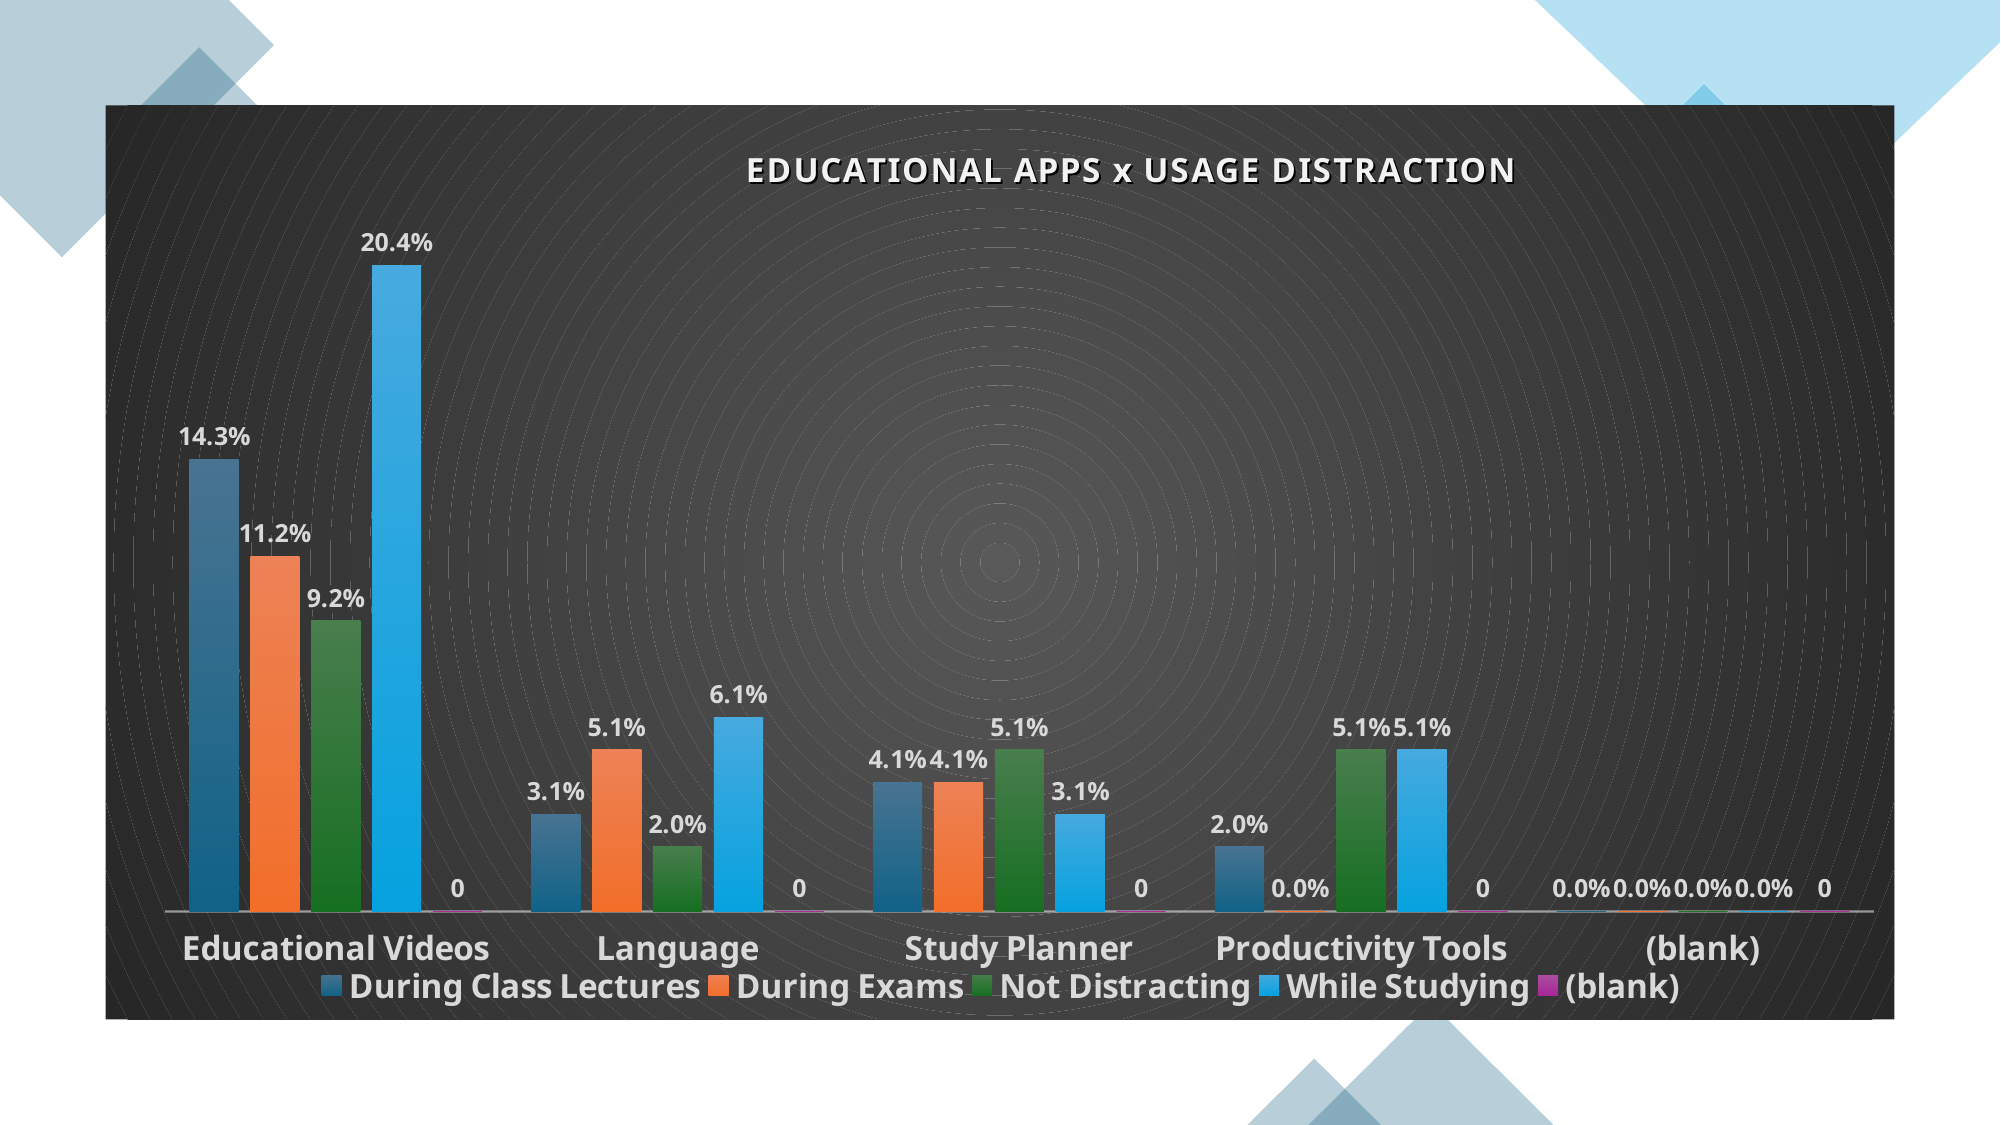

### Chart: EDUCATIONAL APPS x USAGE DISTRACTION
| Category | During Class Lectures | During Exams | Not Distracting | While Studying | (blank) |
|---|---|---|---|---|---|
| Educational Videos | 0.142857142857143 | 0.112244897959184 | 0.0918367346938776 | 0.204081632653061 | 0.0 |
| Language | 0.0306122448979592 | 0.0510204081632653 | 0.0204081632653061 | 0.0612244897959184 | 0.0 |
| Study Planner | 0.0408163265306122 | 0.0408163265306122 | 0.0510204081632653 | 0.0306122448979592 | 0.0 |
| Productivity Tools | 0.0204081632653061 | 0.0 | 0.0510204081632653 | 0.0510204081632653 | 0.0 |
| (blank) | 0.0 | 0.0 | 0.0 | 0.0 | 0.0 |